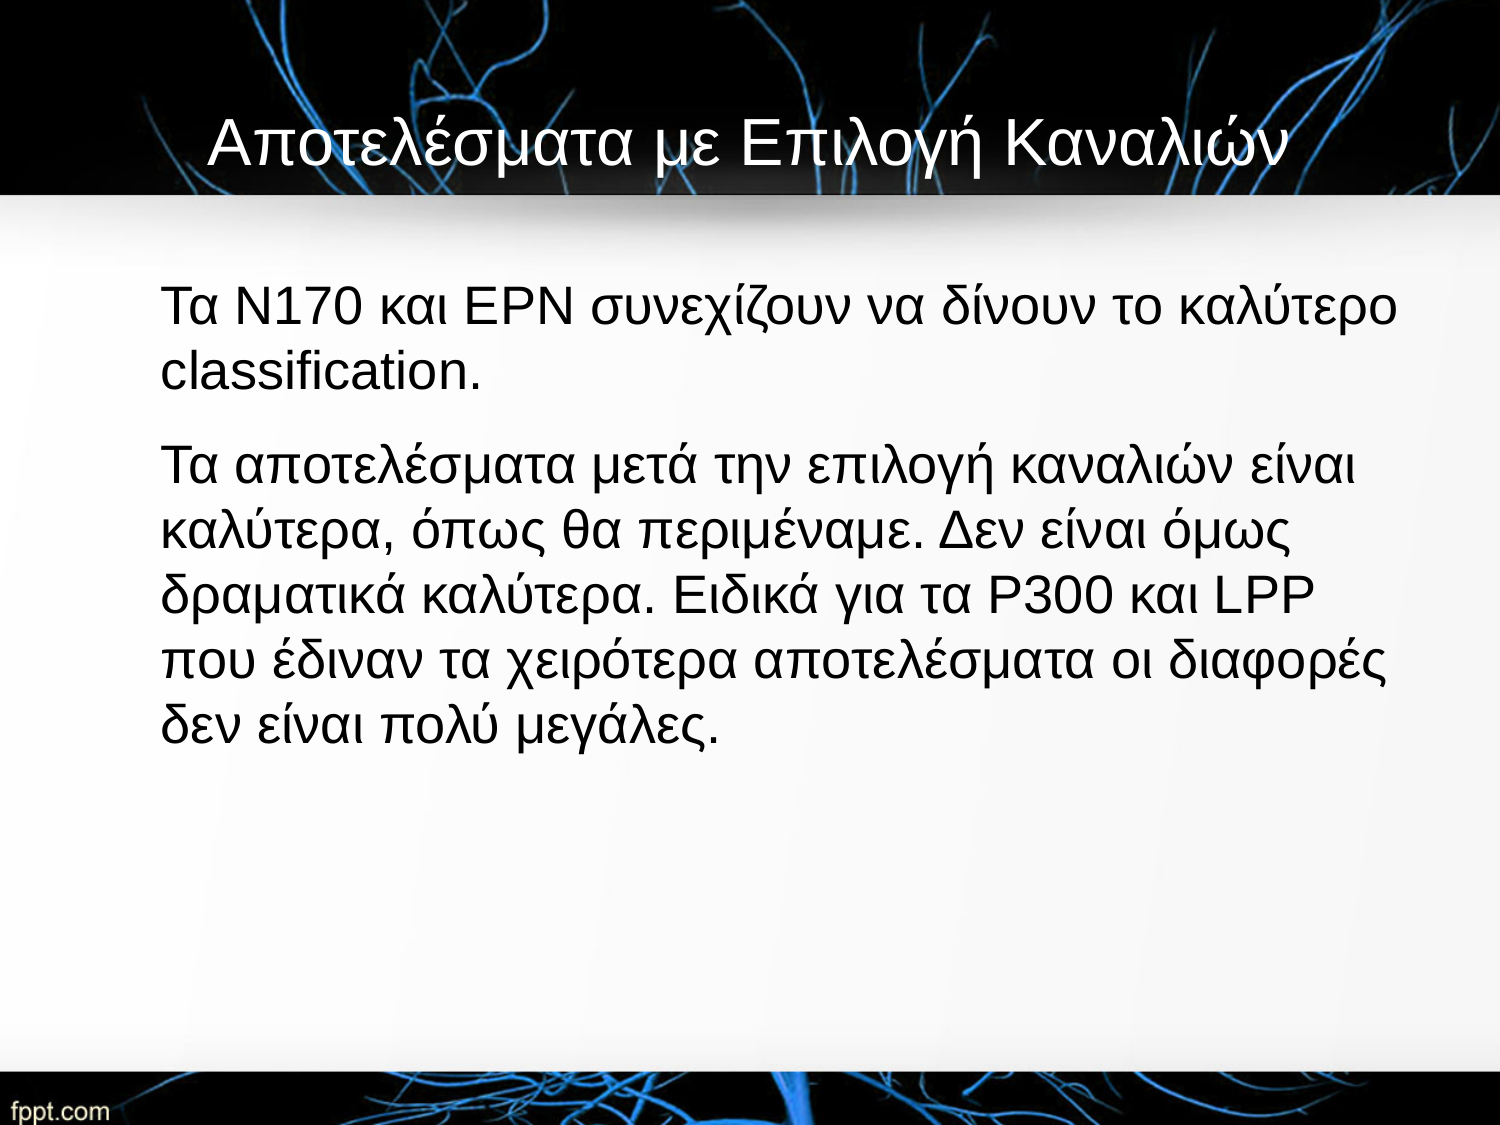

# Αποτελέσματα με Επιλογή Καναλιών
Τα N170 και EPN συνεχίζουν να δίνουν το καλύτερο classification.
Τα αποτελέσματα μετά την επιλογή καναλιών είναι καλύτερα, όπως θα περιμέναμε. Δεν είναι όμως δραματικά καλύτερα. Ειδικά για τα P300 και LPP που έδιναν τα χειρότερα αποτελέσματα οι διαφορές δεν είναι πολύ μεγάλες.